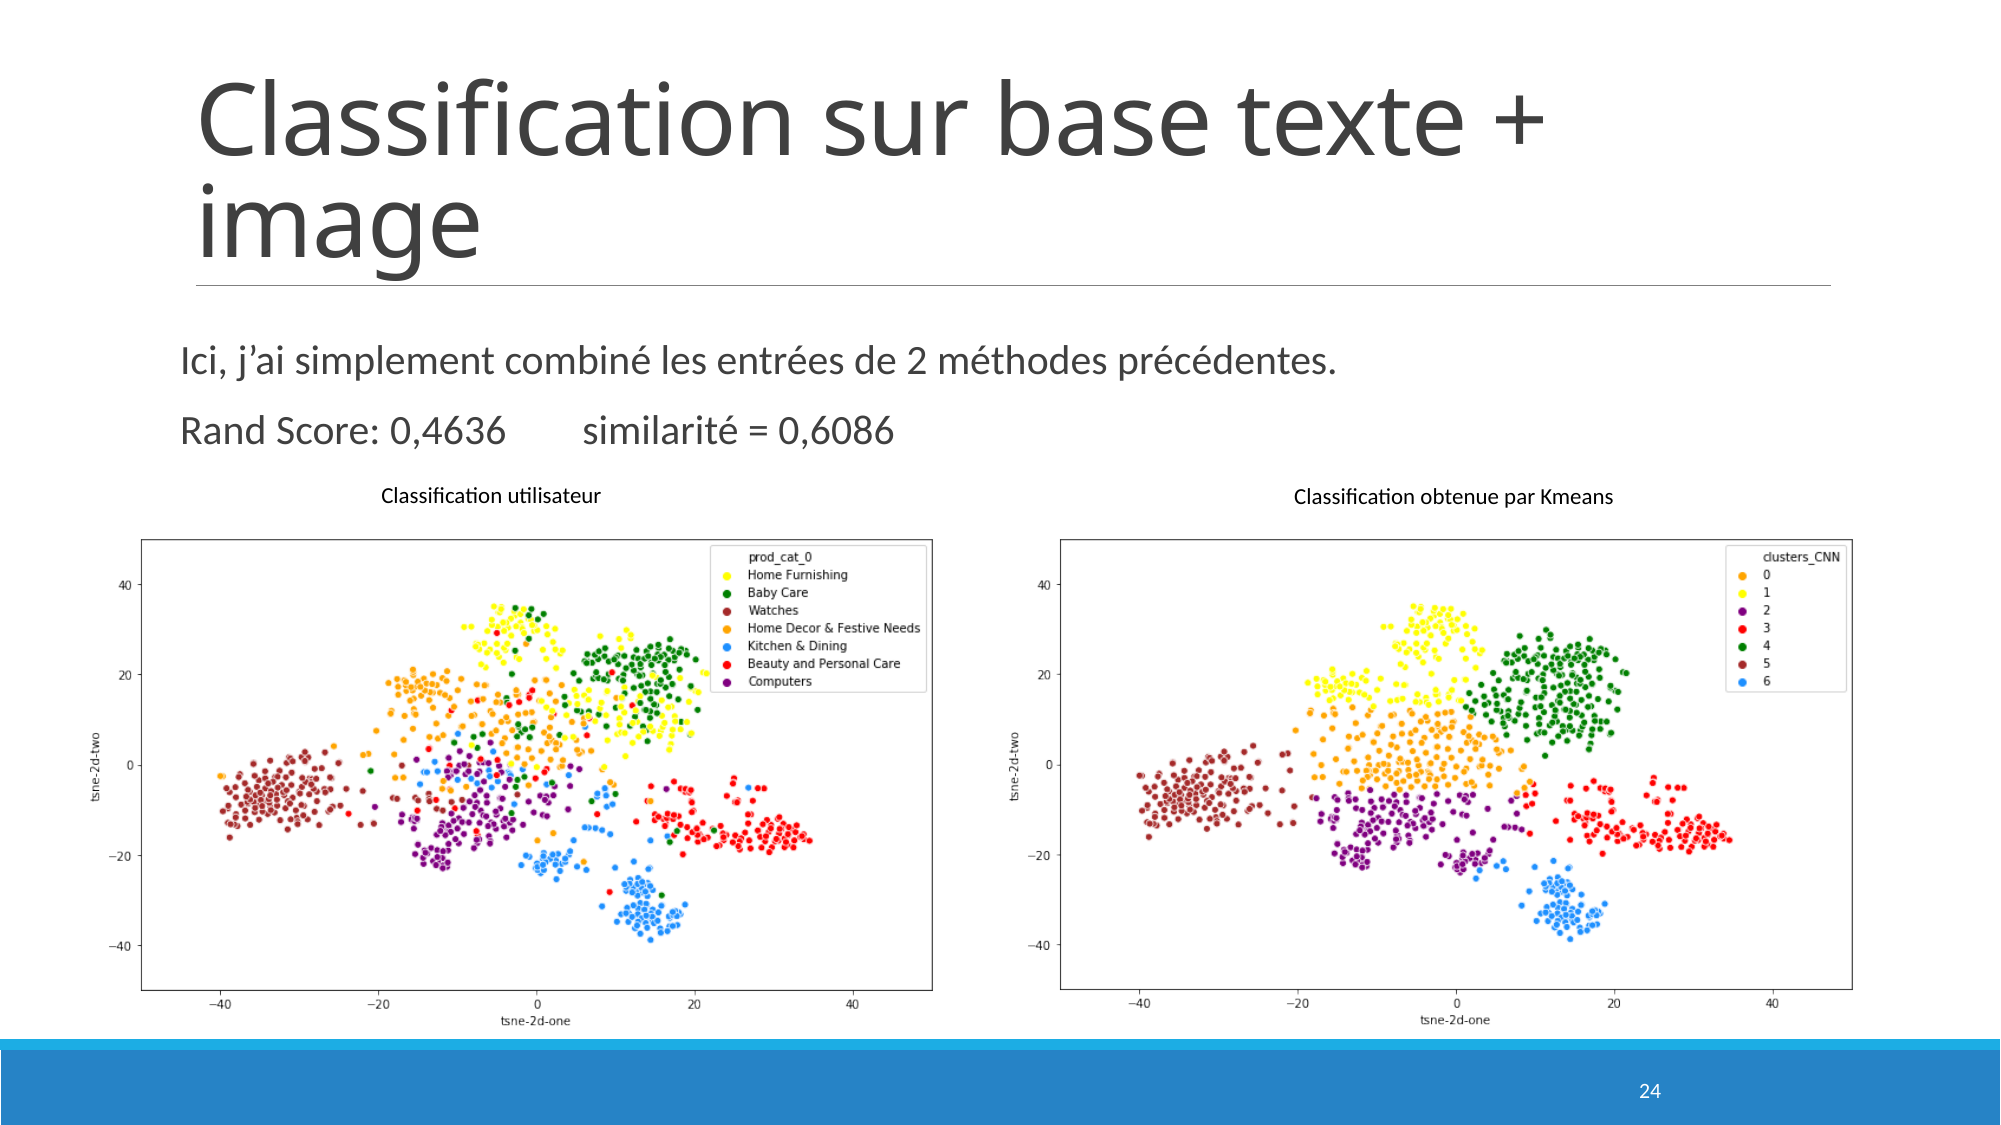

# Classification sur base texte + image
Ici, j’ai simplement combiné les entrées de 2 méthodes précédentes.
Rand Score: 0,4636 similarité = 0,6086
Classification utilisateur
Classification obtenue par Kmeans